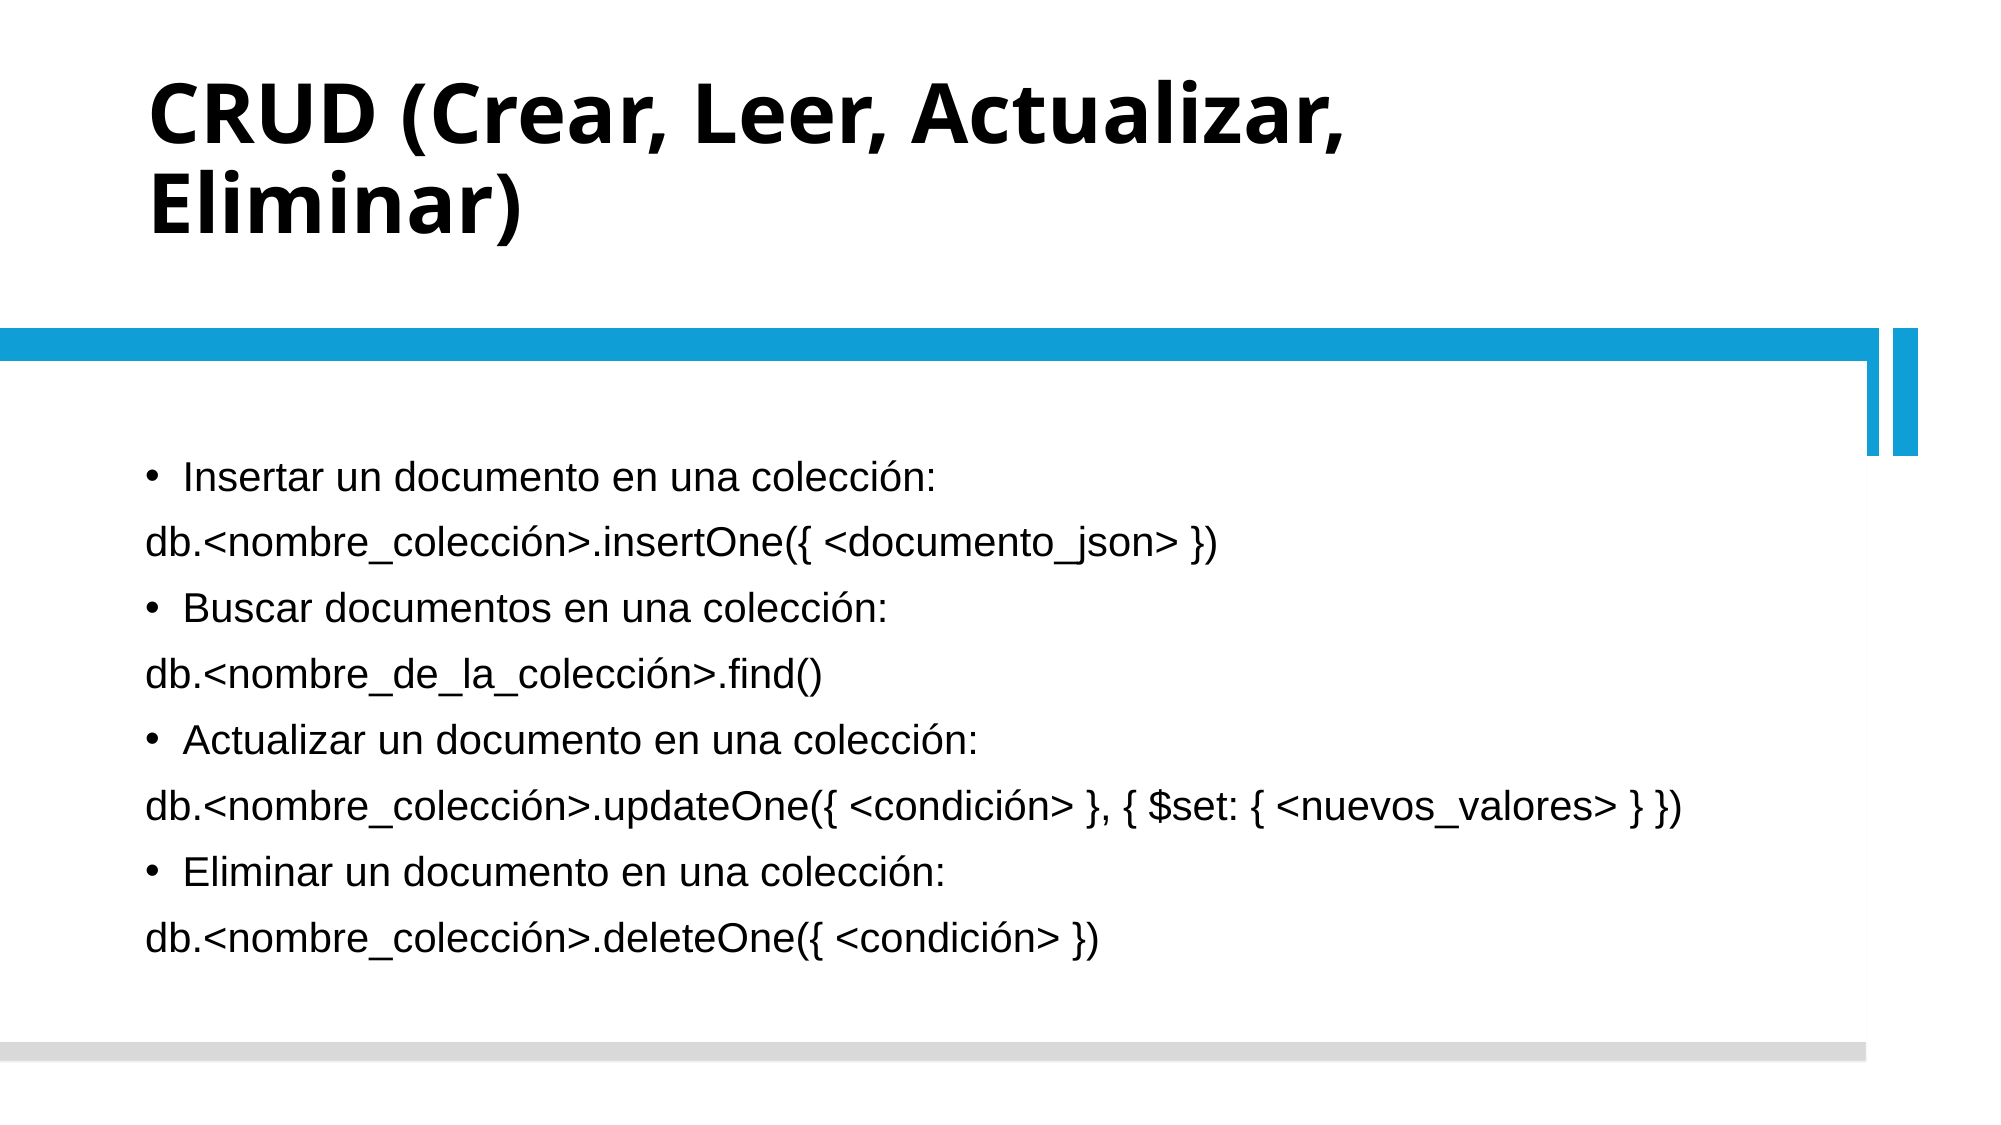

# CRUD (Crear, Leer, Actualizar, Eliminar)
Insertar un documento en una colección:
db.<nombre_colección>.insertOne({ <documento_json> })
Buscar documentos en una colección:
db.<nombre_de_la_colección>.find()
Actualizar un documento en una colección:
db.<nombre_colección>.updateOne({ <condición> }, { $set: { <nuevos_valores> } })
Eliminar un documento en una colección:
db.<nombre_colección>.deleteOne({ <condición> })